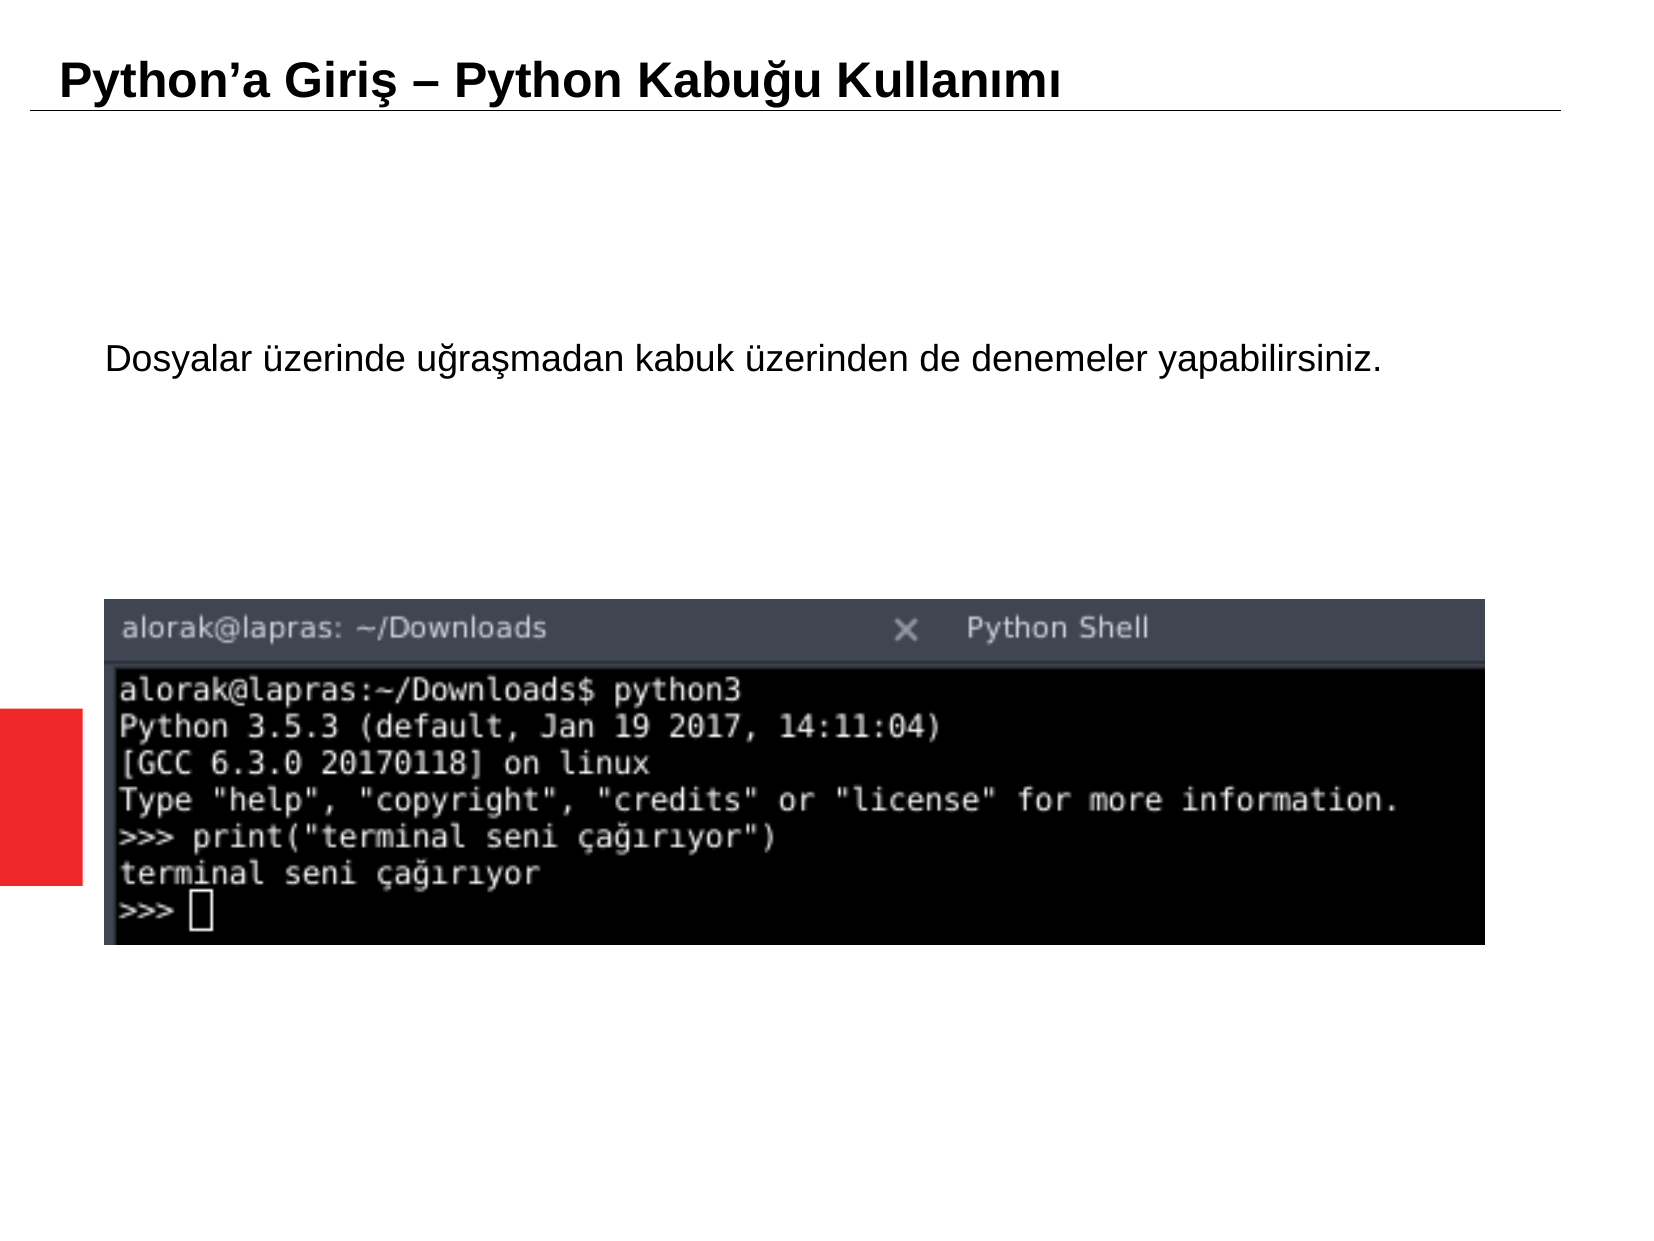

Python’a Giriş – Python Kabuğu Kullanımı
Dosyalar üzerinde uğraşmadan kabuk üzerinden de denemeler yapabilirsiniz.